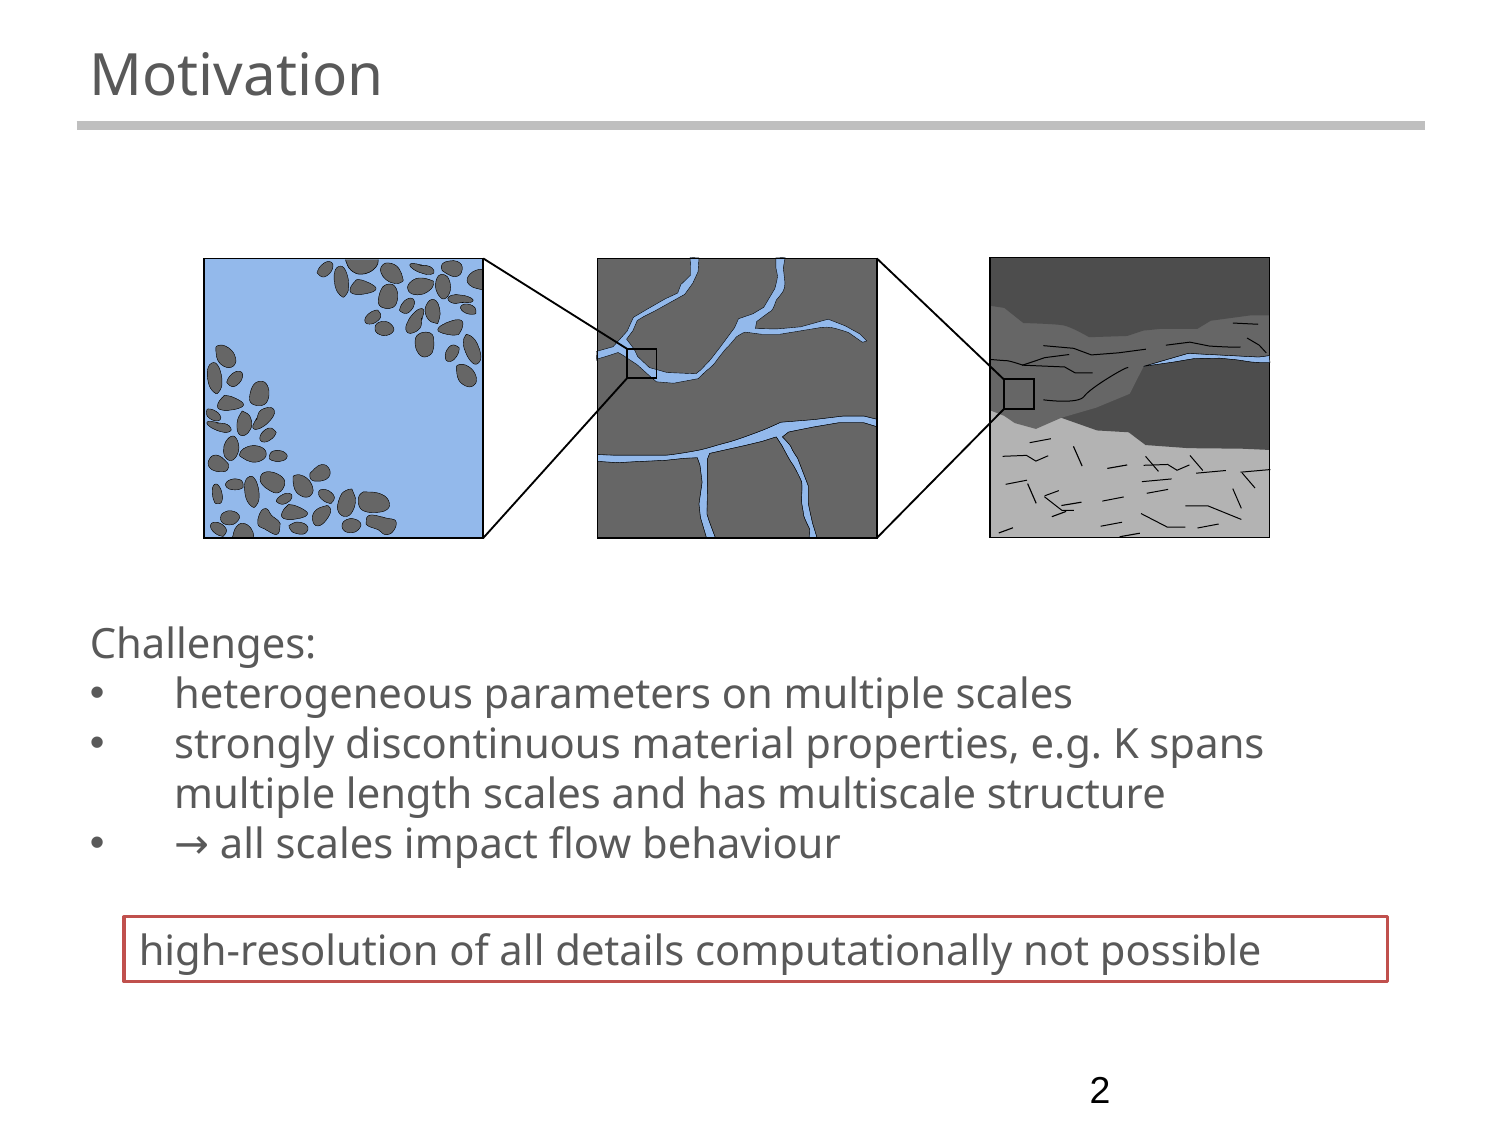

Motivation
Challenges:
heterogeneous parameters on multiple scales
strongly discontinuous material properties, e.g. K spans multiple length scales and has multiscale structure
→ all scales impact flow behaviour
high-resolution of all details computationally not possible